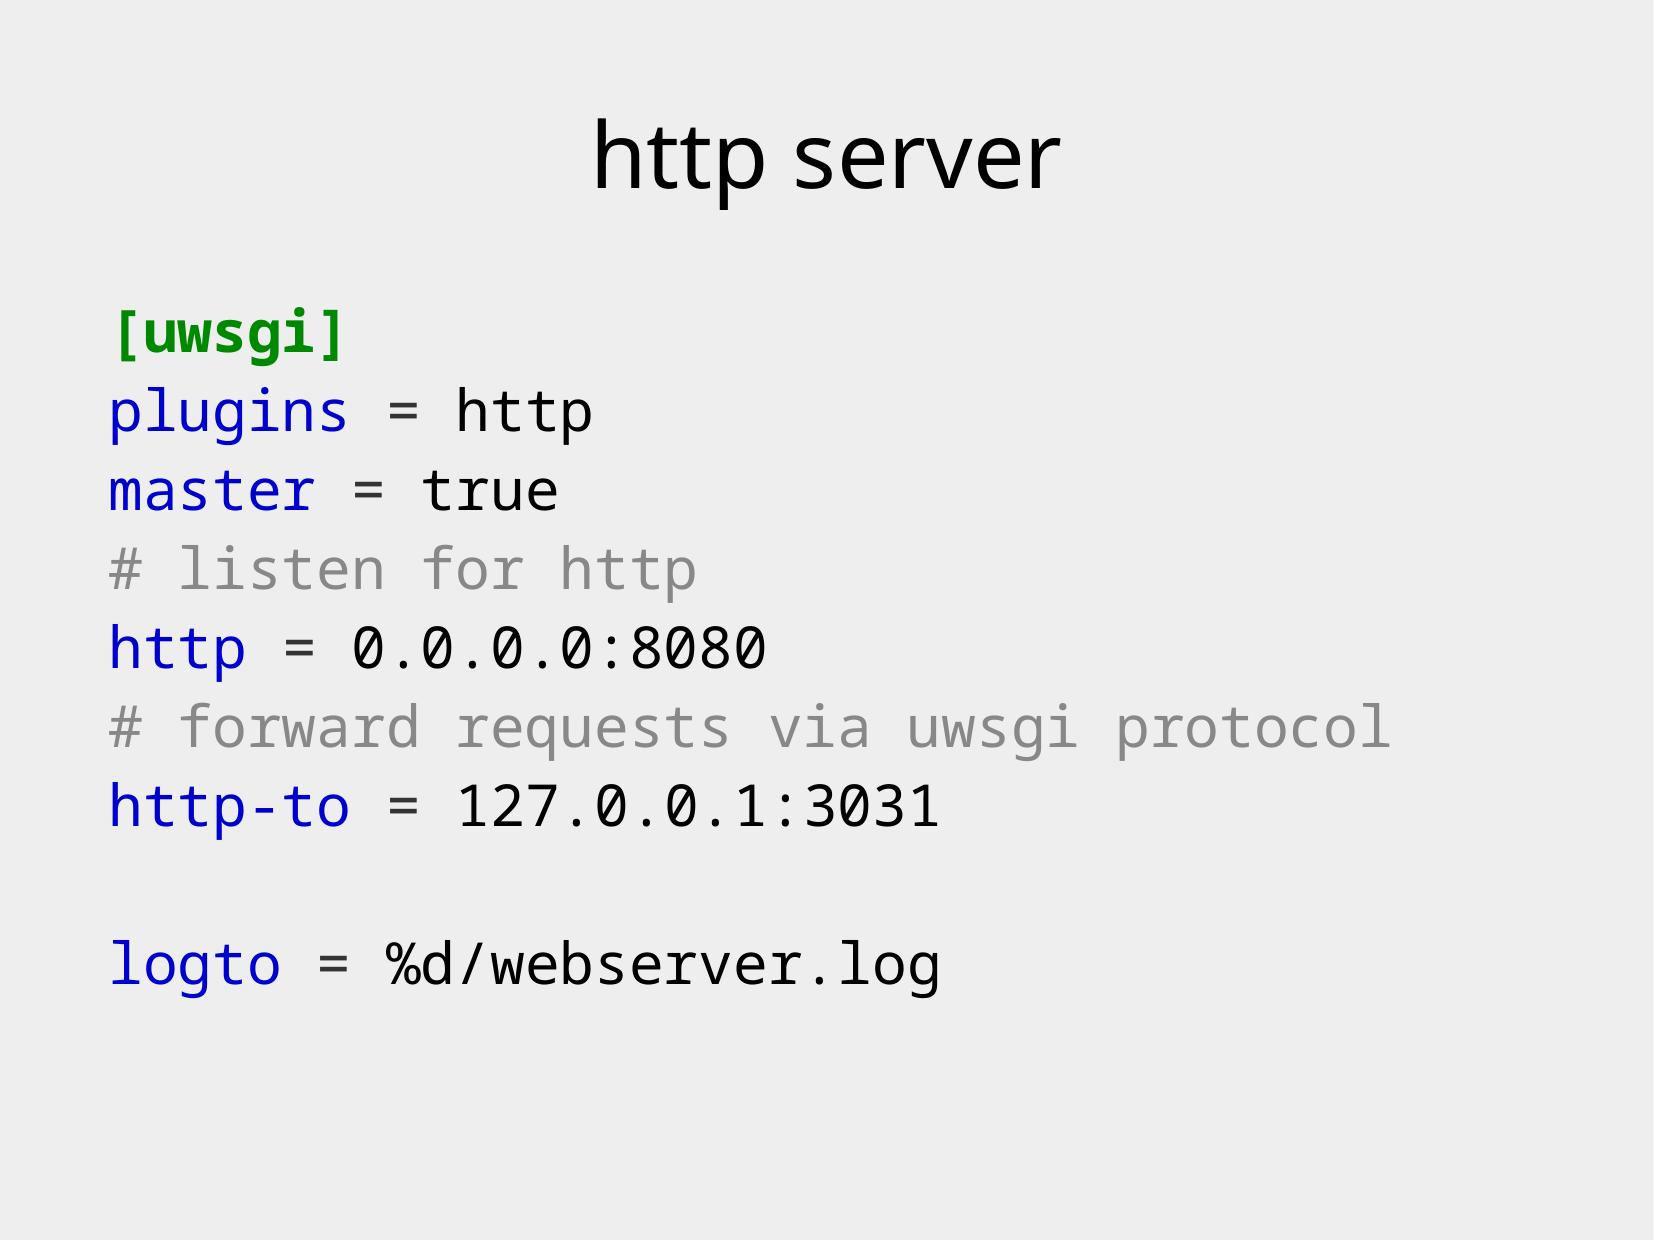

# http server
[uwsgi]
plugins = http
master = true
# listen for http
http = 0.0.0.0:8080
# forward requests via uwsgi protocol
http-to = 127.0.0.1:3031
logto = %d/webserver.log